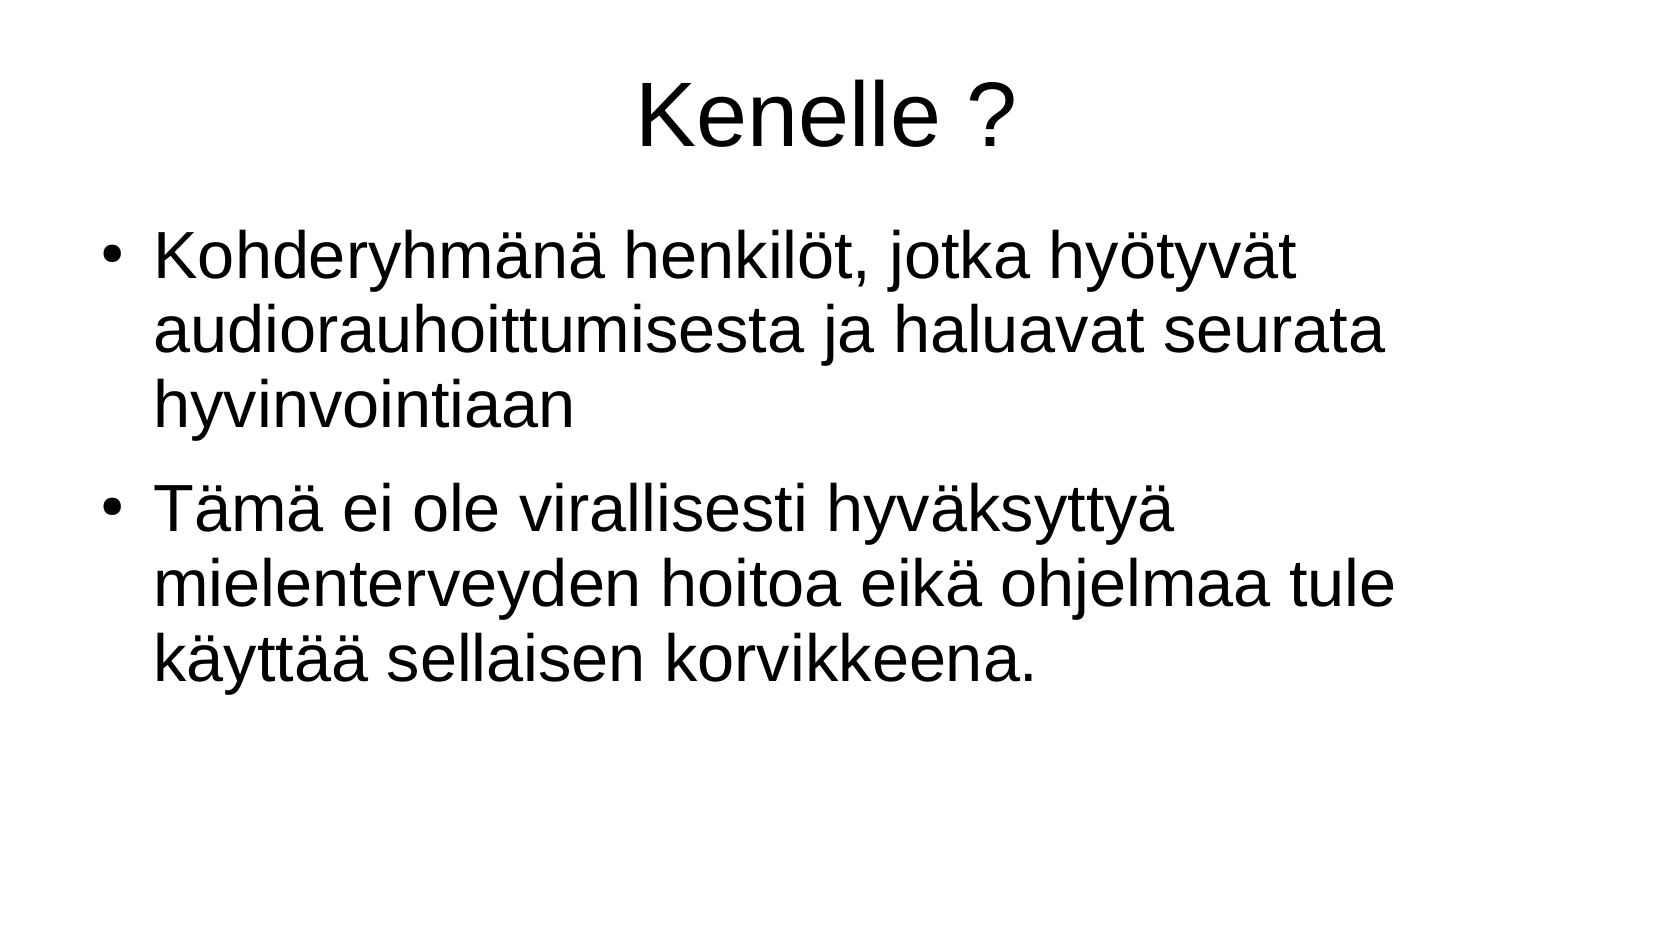

# Kenelle ?
Kohderyhmänä henkilöt, jotka hyötyvät audiorauhoittumisesta ja haluavat seurata hyvinvointiaan
Tämä ei ole virallisesti hyväksyttyä mielenterveyden hoitoa eikä ohjelmaa tule käyttää sellaisen korvikkeena.